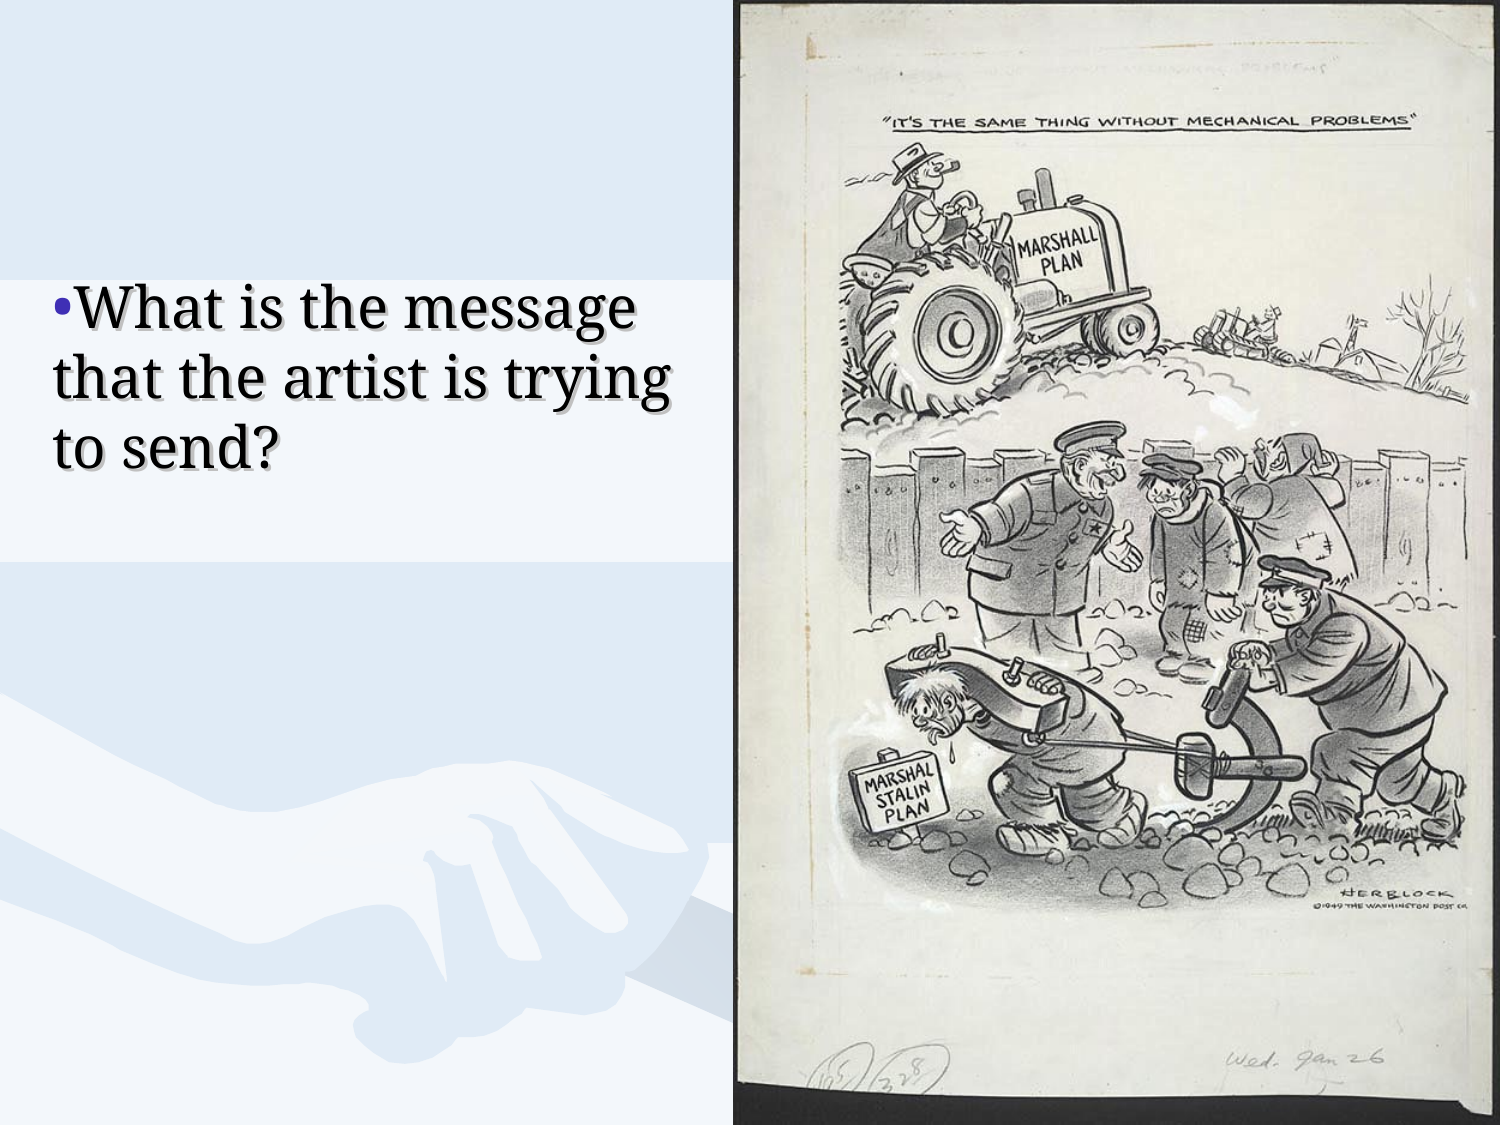

#
What is the message that the artist is trying to send?